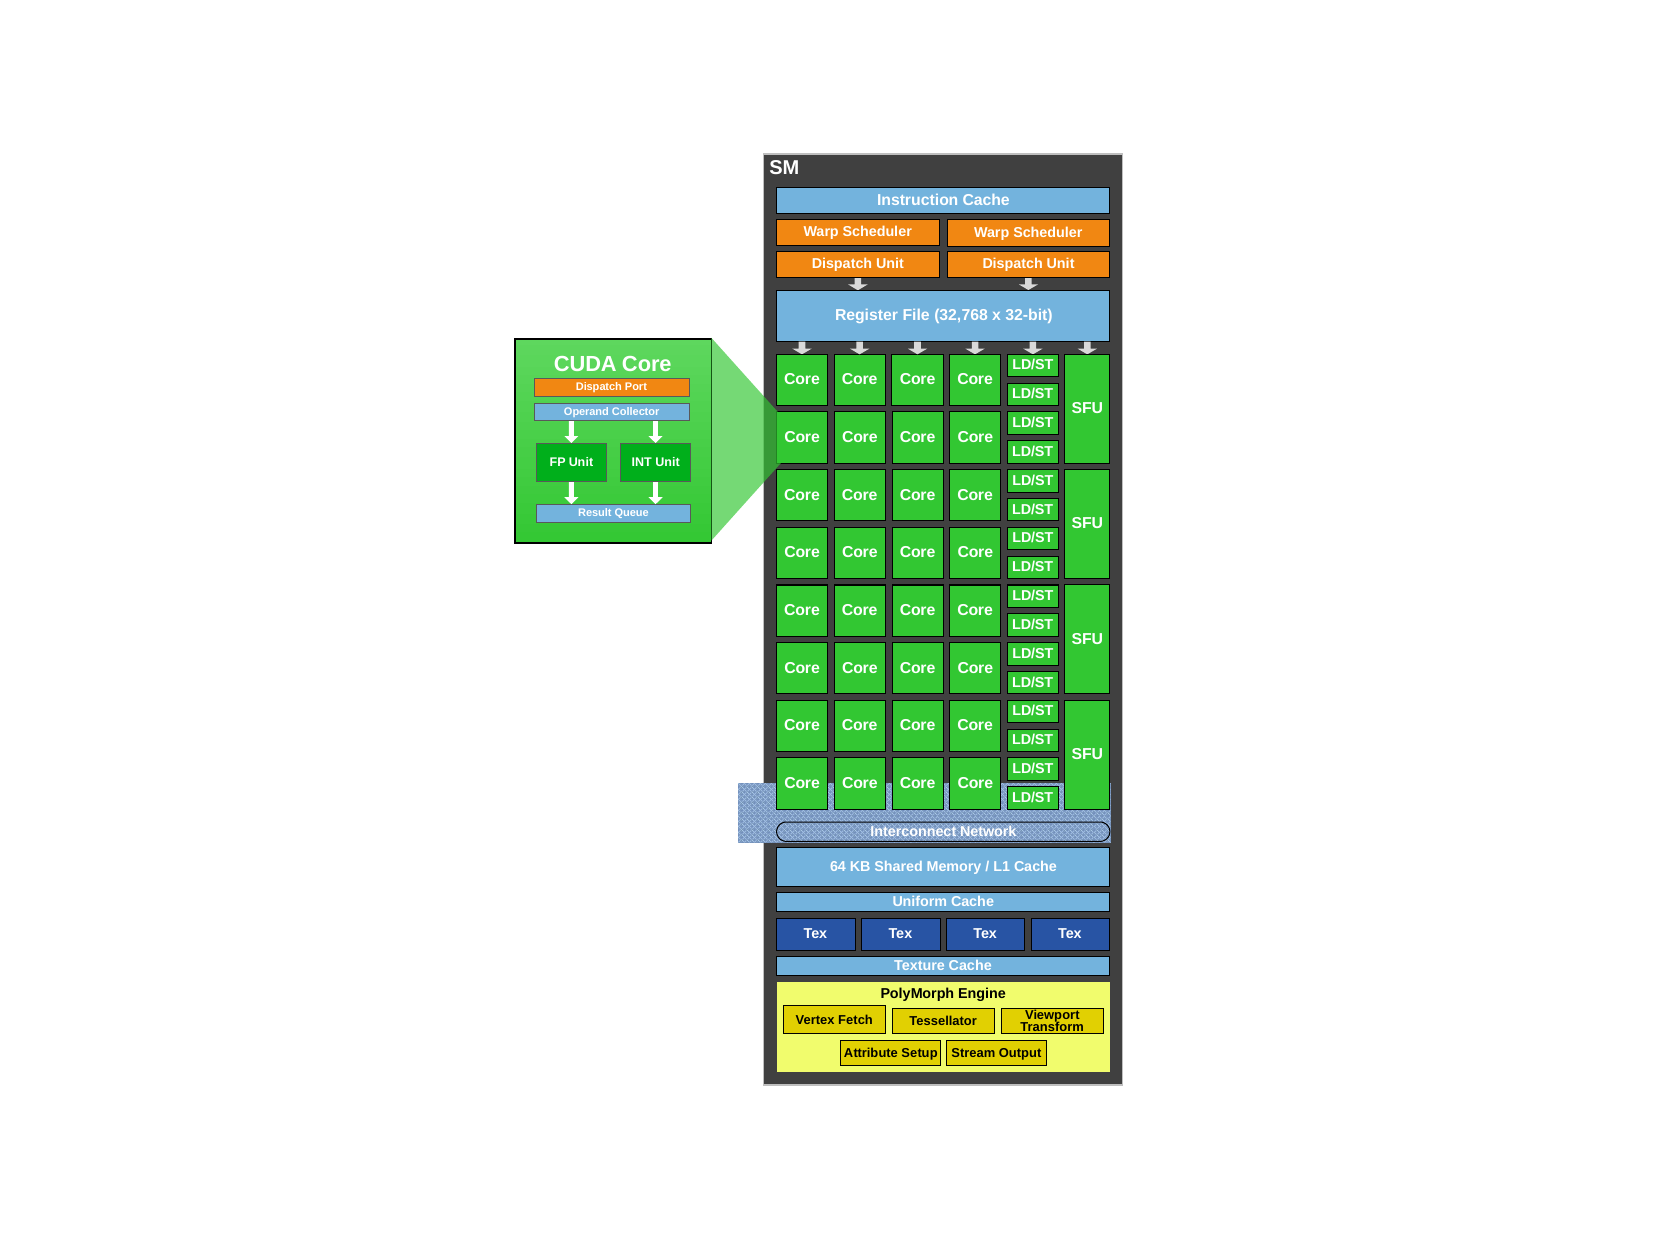

SM
Instruction Cache
Warp Scheduler
Warp Scheduler
Dispatch Unit
Dispatch Unit
Register File (32,768 x 32-bit)
CUDA Core
LD/ST
Core
Core
Core
Core
Dispatch Port
LD/ST
SFU
Operand Collector
LD/ST
Core
Core
Core
Core
LD/ST
FP Unit
INT Unit
LD/ST
Core
Core
Core
Core
LD/ST
Result Queue
SFU
LD/ST
Core
Core
Core
Core
LD/ST
LD/ST
Core
Core
Core
Core
LD/ST
SFU
LD/ST
Core
Core
Core
Core
LD/ST
LD/ST
Core
Core
Core
Core
LD/ST
SFU
LD/ST
Core
Core
Core
Core
LD/ST
Interconnect Network
64 KB Shared Memory / L1 Cache
Uniform Cache
Tex
Tex
Tex
Tex
Texture Cache
PolyMorph Engine
Viewport
Vertex Fetch
Tessellator
Transform
Attribute Setup
Stream Output